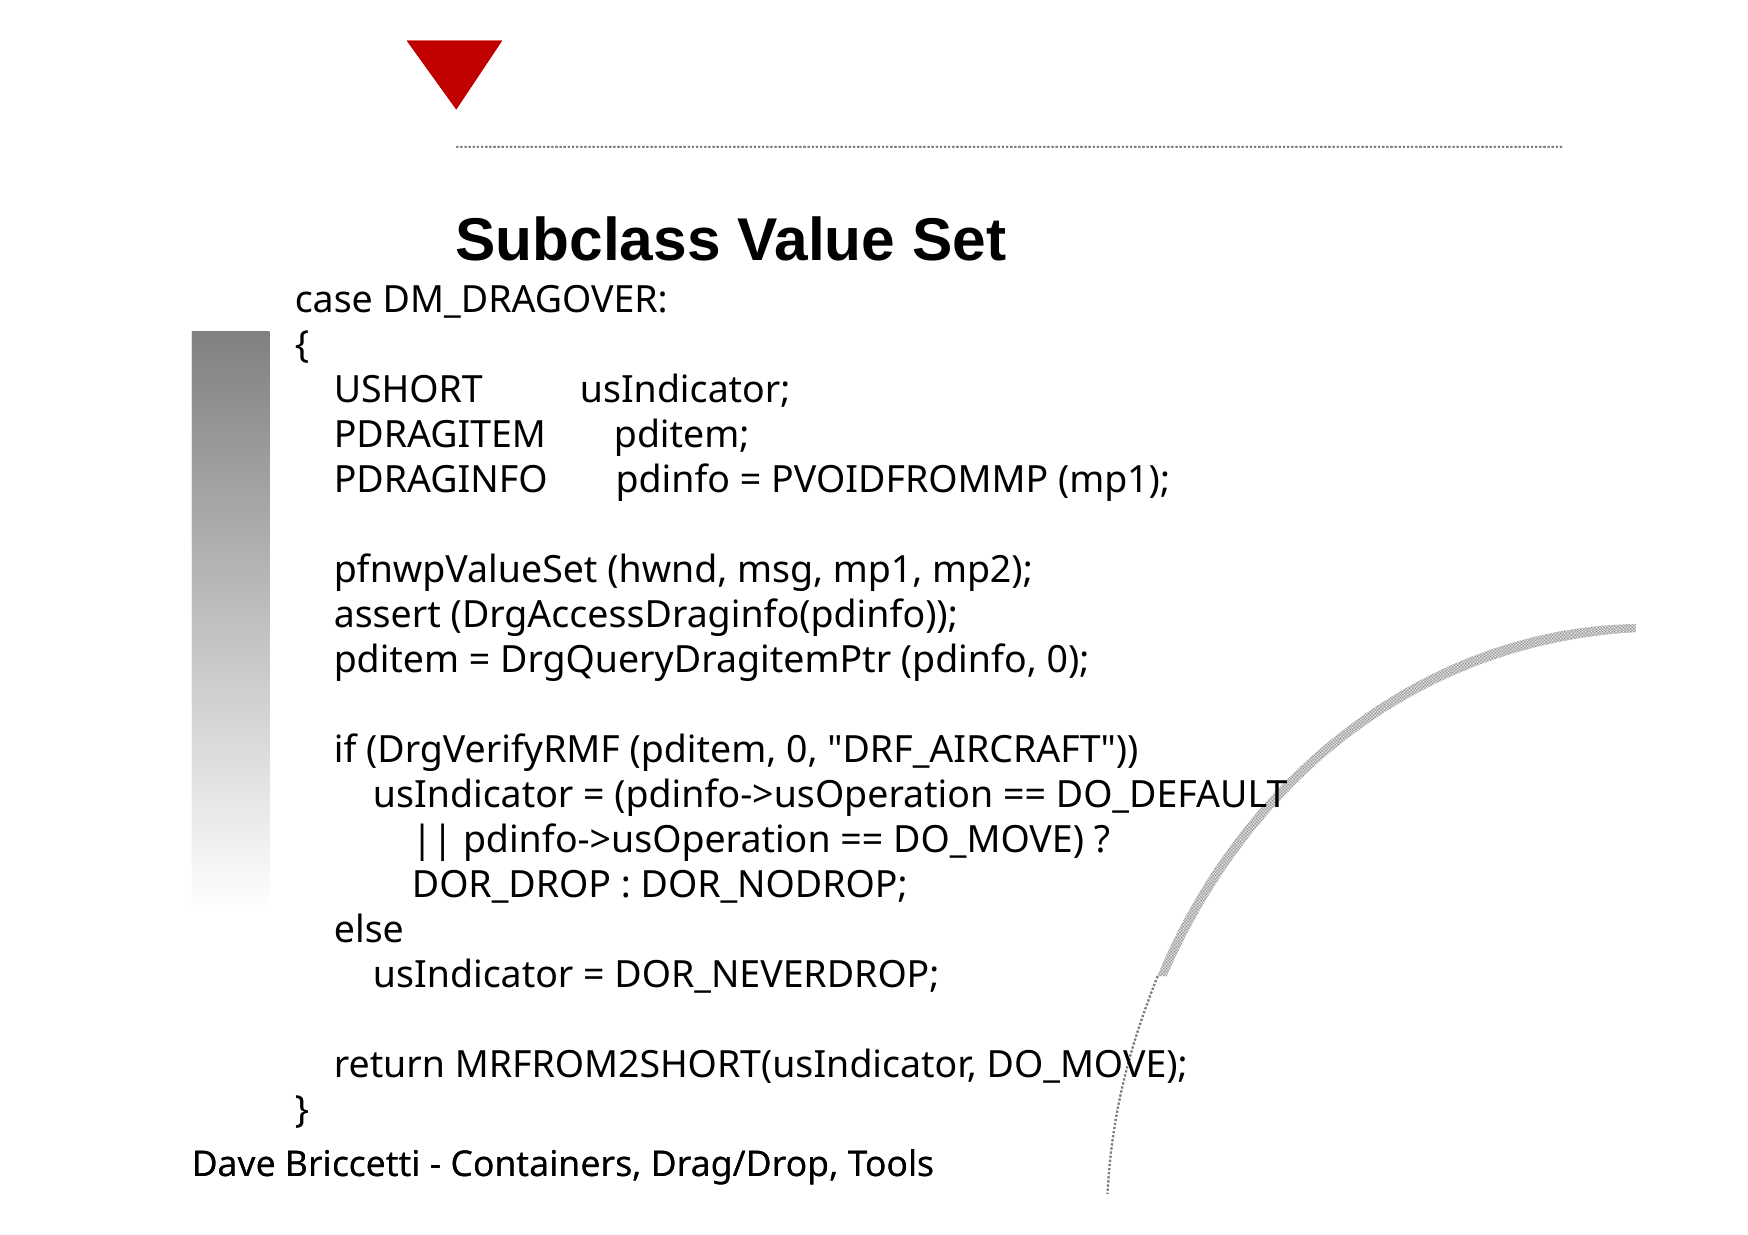

Subclass Value Set
case DM_DRAGOVER:
{
 USHORT usIndicator;
 PDRAGITEM pditem;
 PDRAGINFO pdinfo = PVOIDFROMMP (mp1);
 pfnwpValueSet (hwnd, msg, mp1, mp2);
 assert (DrgAccessDraginfo(pdinfo));
 pditem = DrgQueryDragitemPtr (pdinfo, 0);
 if (DrgVerifyRMF (pditem, 0, "DRF_AIRCRAFT"))
 usIndicator = (pdinfo->usOperation == DO_DEFAULT
 || pdinfo->usOperation == DO_MOVE) ?
 DOR_DROP : DOR_NODROP;
 else
 usIndicator = DOR_NEVERDROP;
 return MRFROM2SHORT(usIndicator, DO_MOVE);
}
Dave Briccetti - Containers, Drag/Drop, Tools